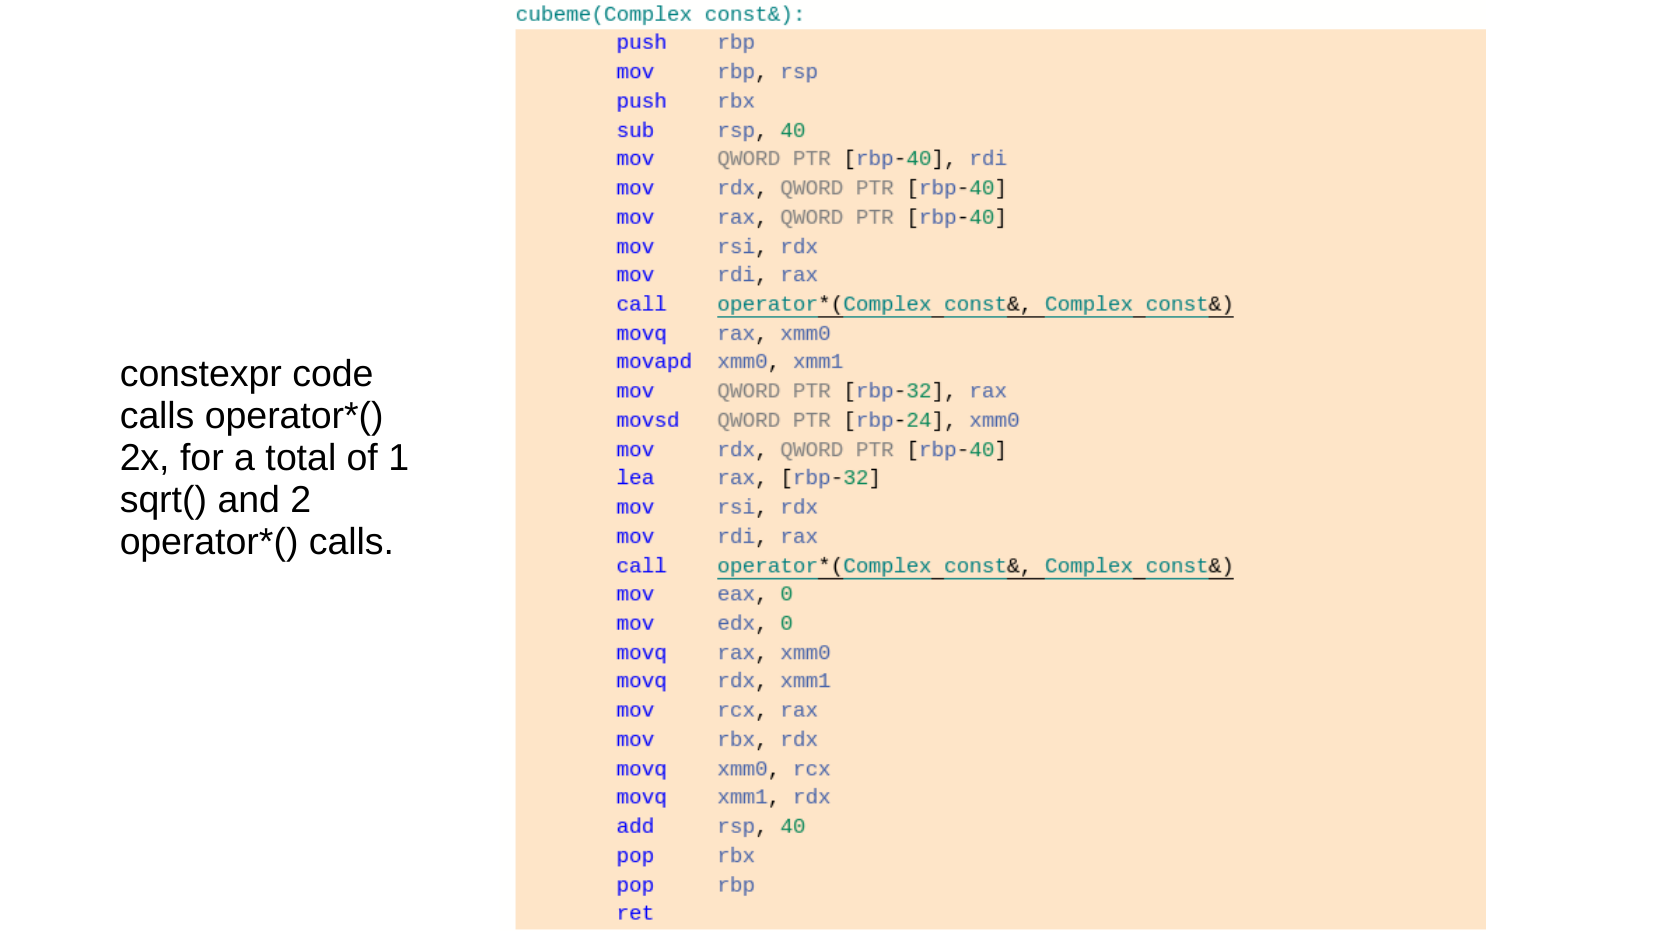

constexpr code calls operator*()
2x, for a total of 1 sqrt() and 2 operator*() calls.